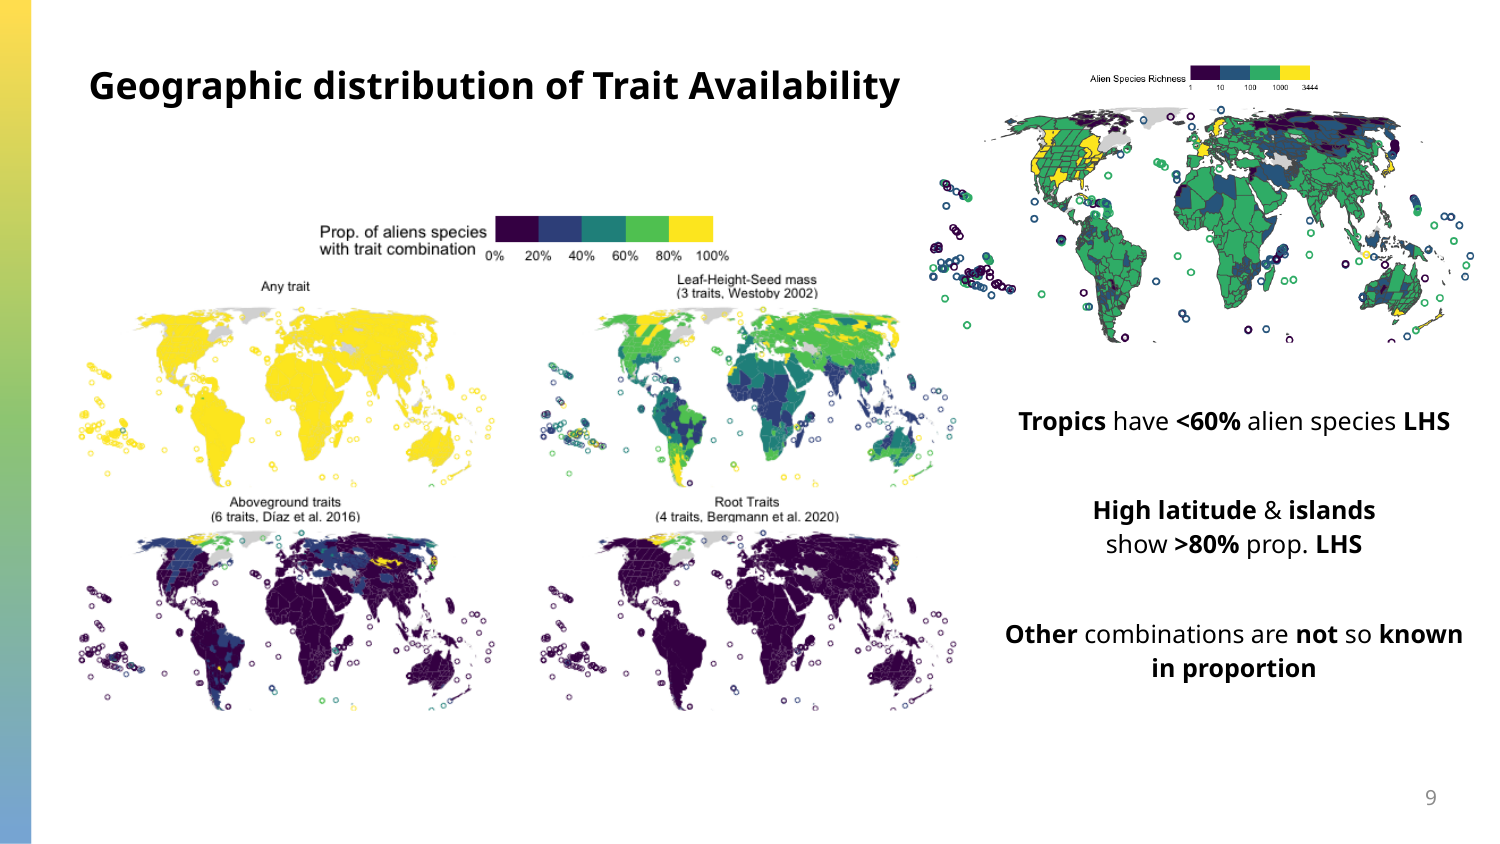

# Geographic distribution of Trait Availability
Tropics have <60% alien species LHS
High latitude & islands
show >80% prop. LHS
Other combinations are not so known
in proportion